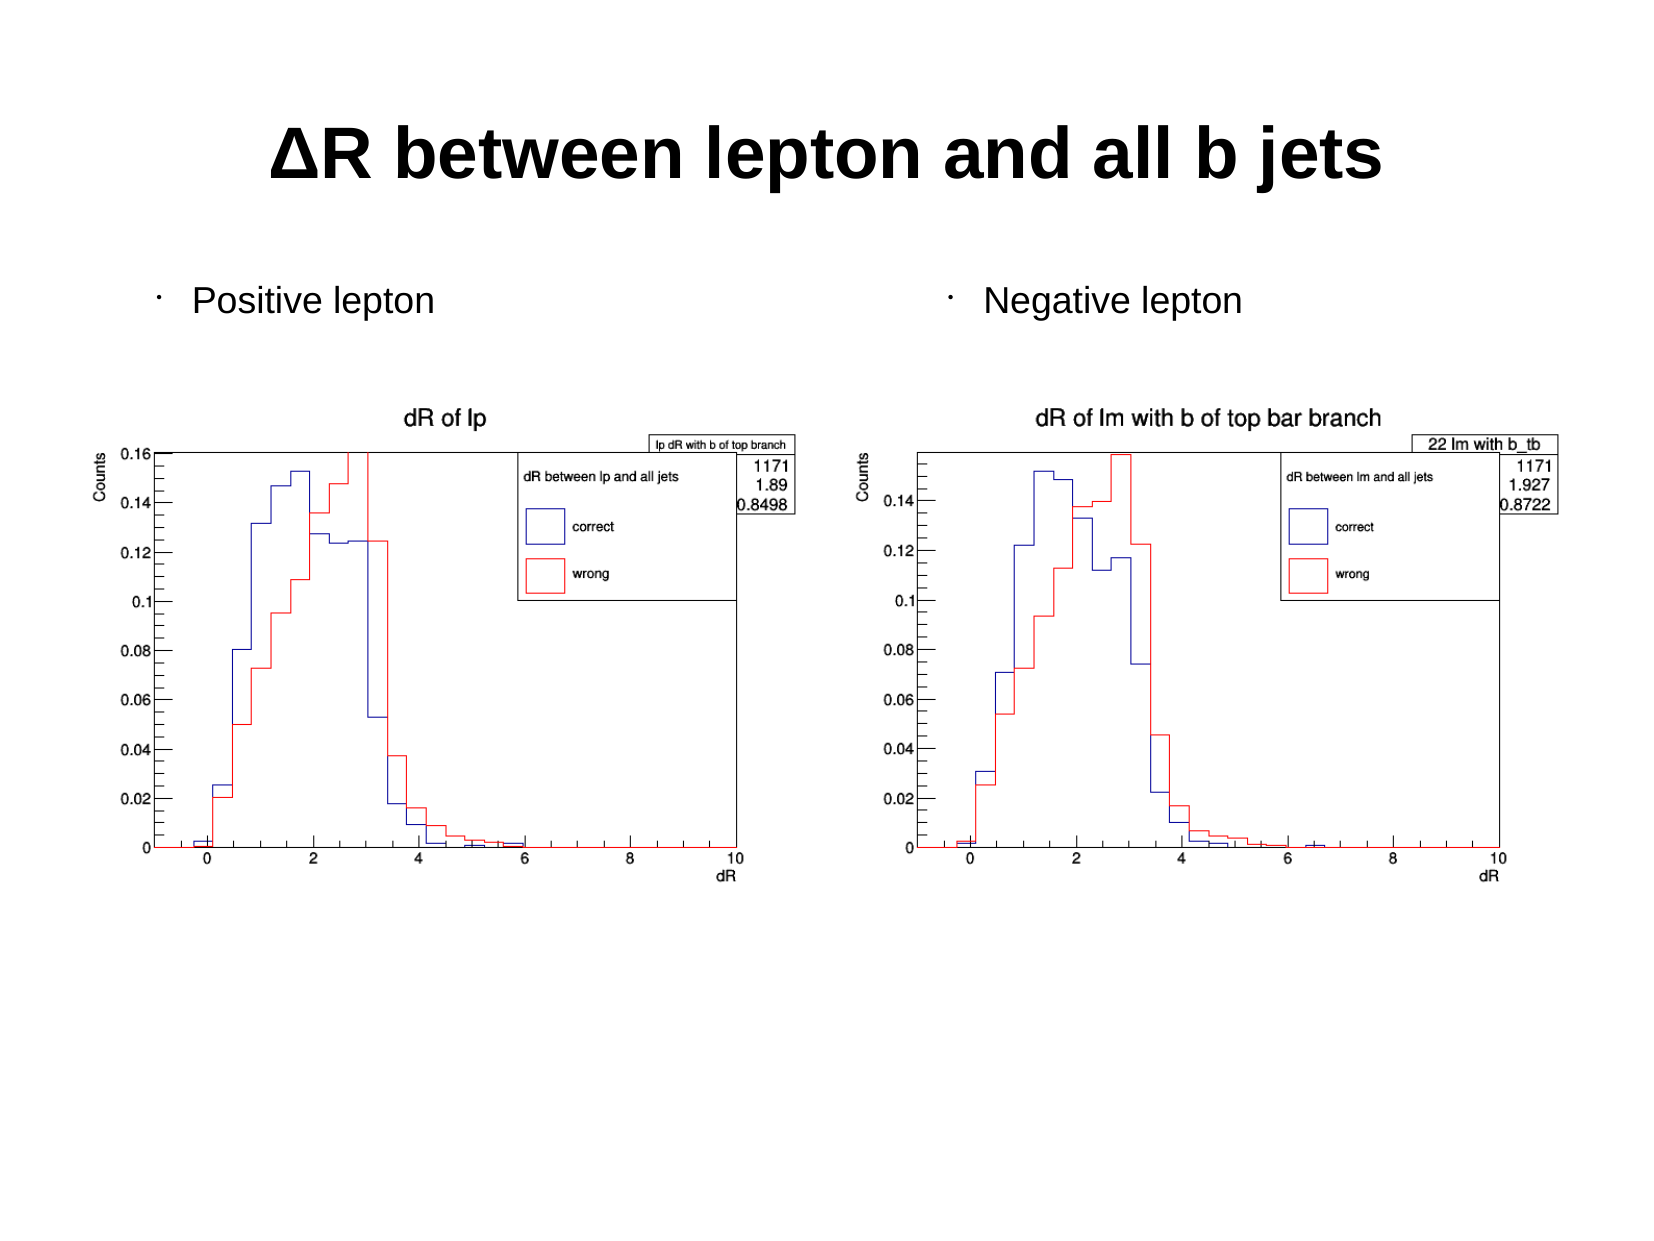

# ΔR between lepton and all b jets
Positive lepton
Negative lepton